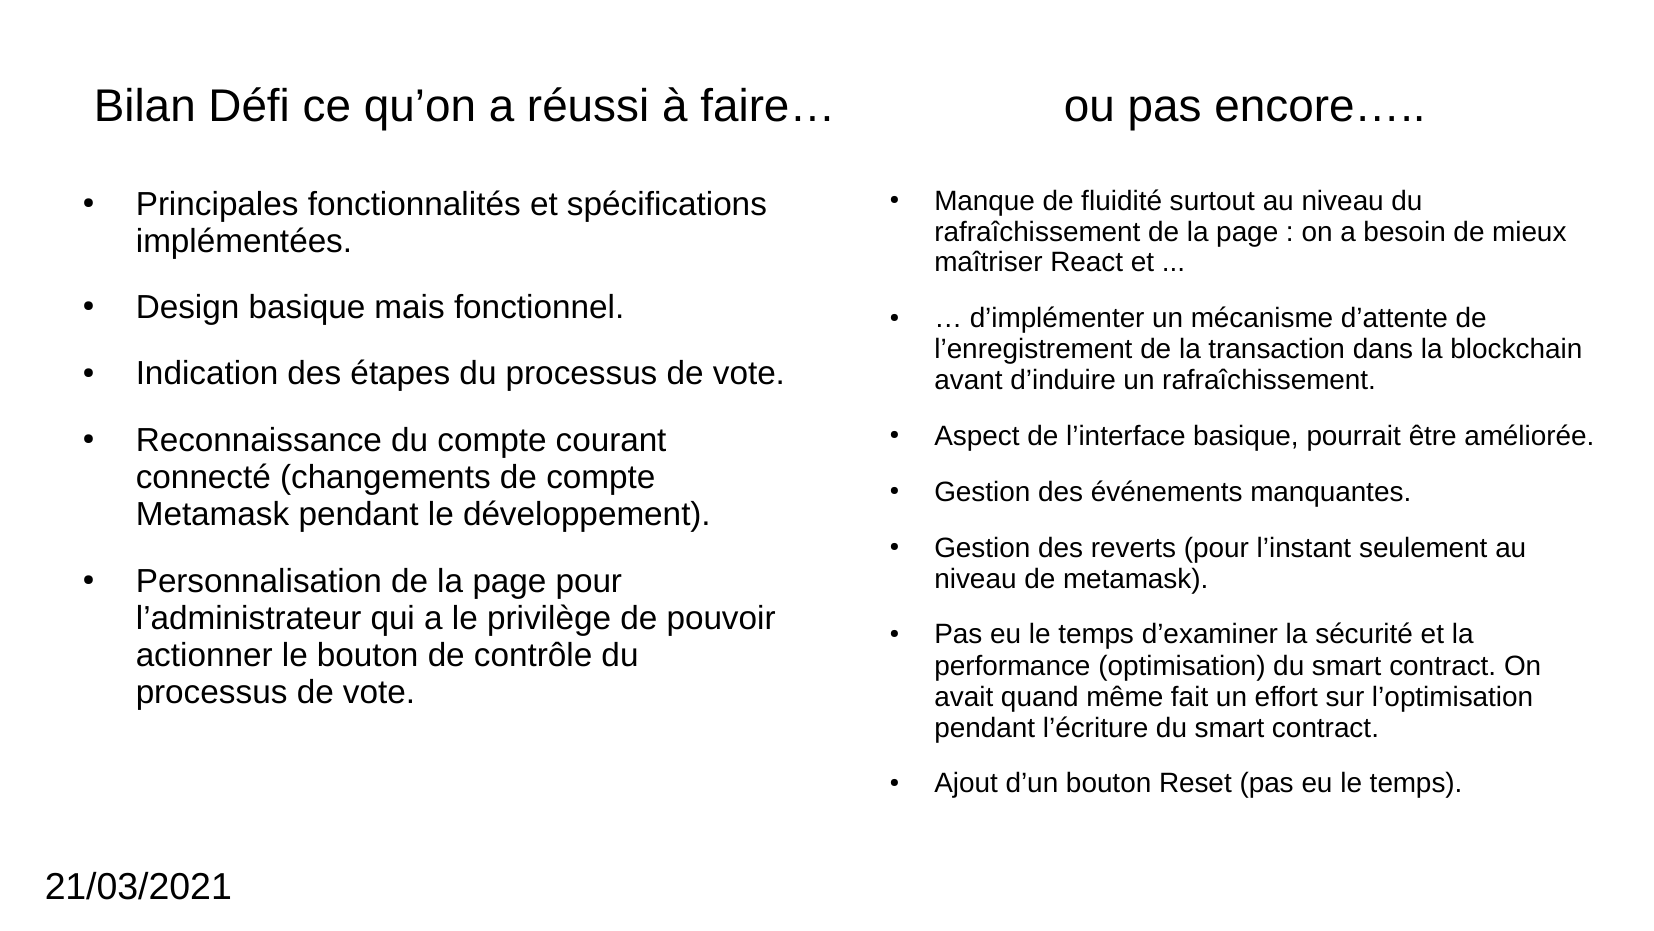

# Bilan Défi ce qu’on a réussi à faire…
ou pas encore…..
Principales fonctionnalités et spécifications implémentées.
Design basique mais fonctionnel.
Indication des étapes du processus de vote.
Reconnaissance du compte courant connecté (changements de compte Metamask pendant le développement).
Personnalisation de la page pour l’administrateur qui a le privilège de pouvoir actionner le bouton de contrôle du processus de vote.
Manque de fluidité surtout au niveau du rafraîchissement de la page : on a besoin de mieux maîtriser React et ...
… d’implémenter un mécanisme d’attente de l’enregistrement de la transaction dans la blockchain avant d’induire un rafraîchissement.
Aspect de l’interface basique, pourrait être améliorée.
Gestion des événements manquantes.
Gestion des reverts (pour l’instant seulement au niveau de metamask).
Pas eu le temps d’examiner la sécurité et la performance (optimisation) du smart contract. On avait quand même fait un effort sur l’optimisation pendant l’écriture du smart contract.
Ajout d’un bouton Reset (pas eu le temps).
21/03/2021